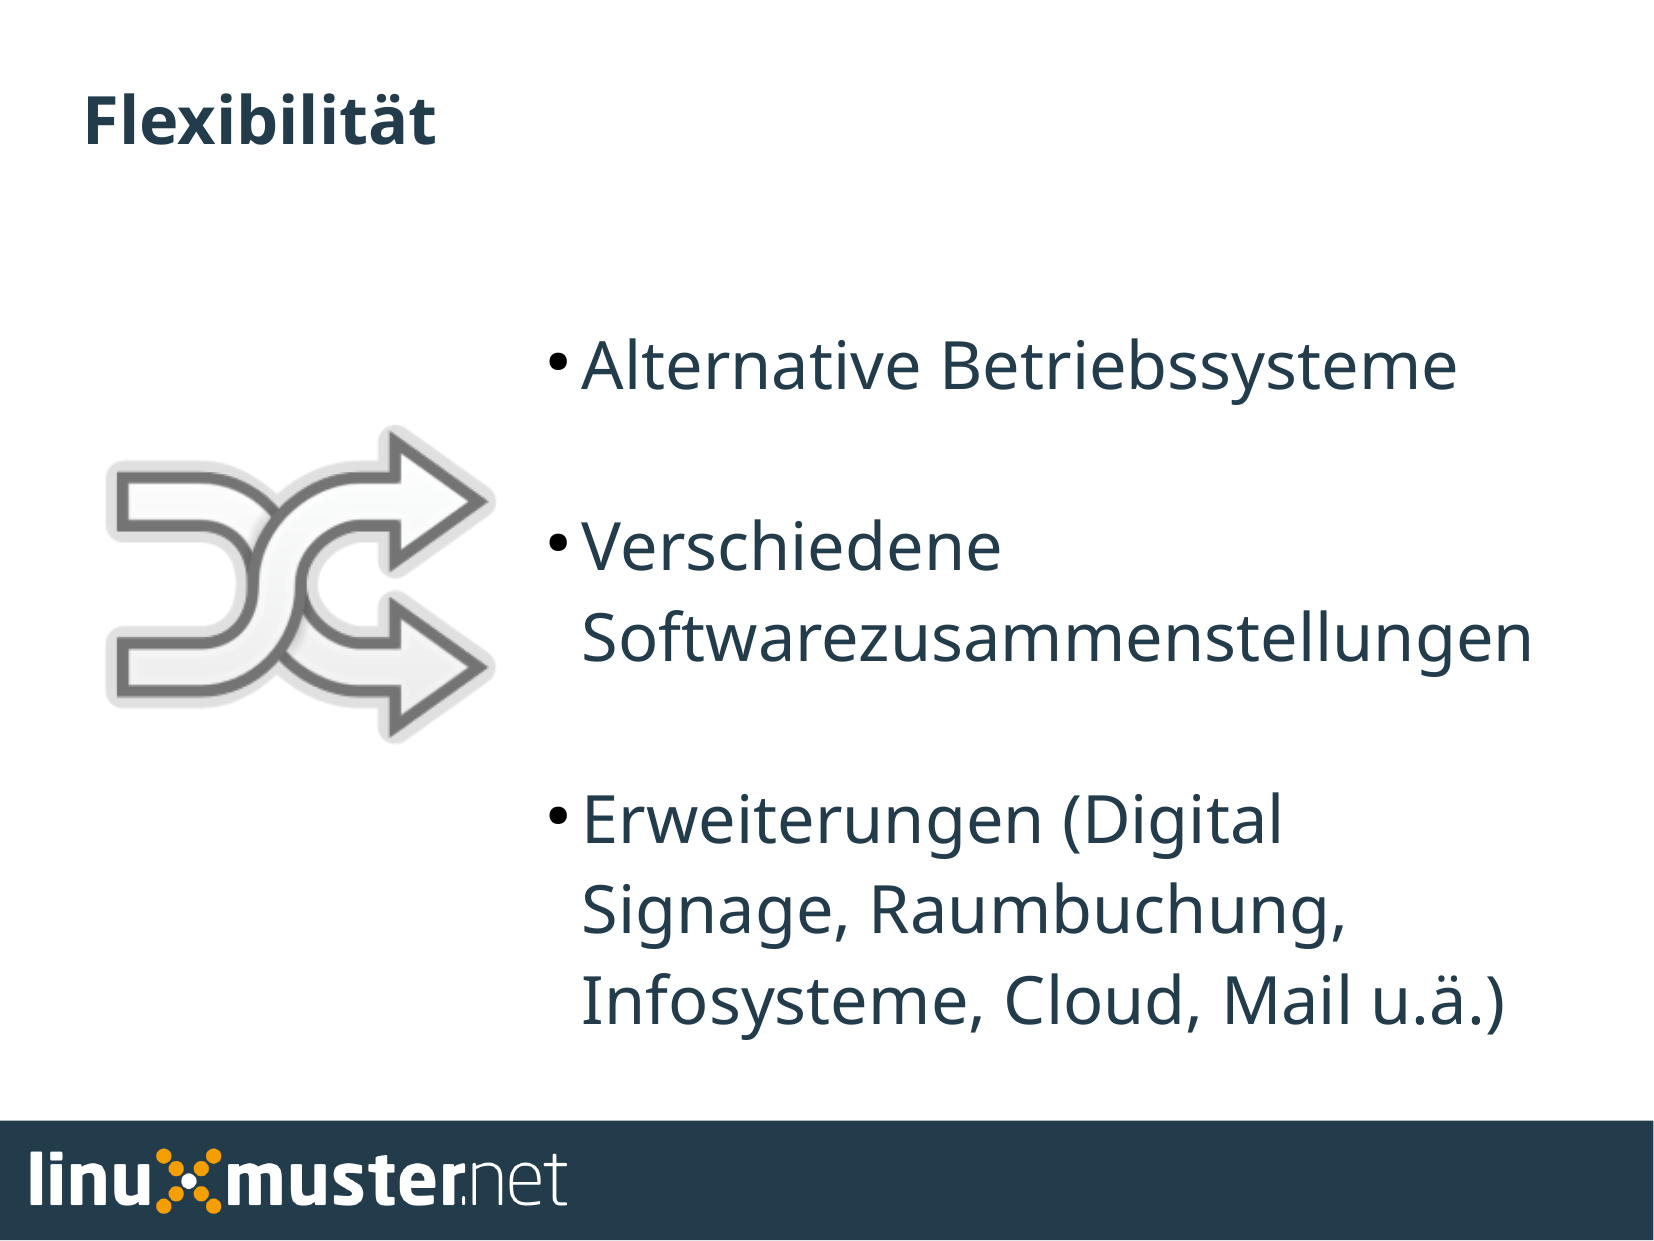

# Flexibilität
Alternative Betriebssysteme
Verschiedene Softwarezusammenstellungen
Erweiterungen (Digital Signage, Raumbuchung, Infosysteme, Cloud, Mail u.ä.)